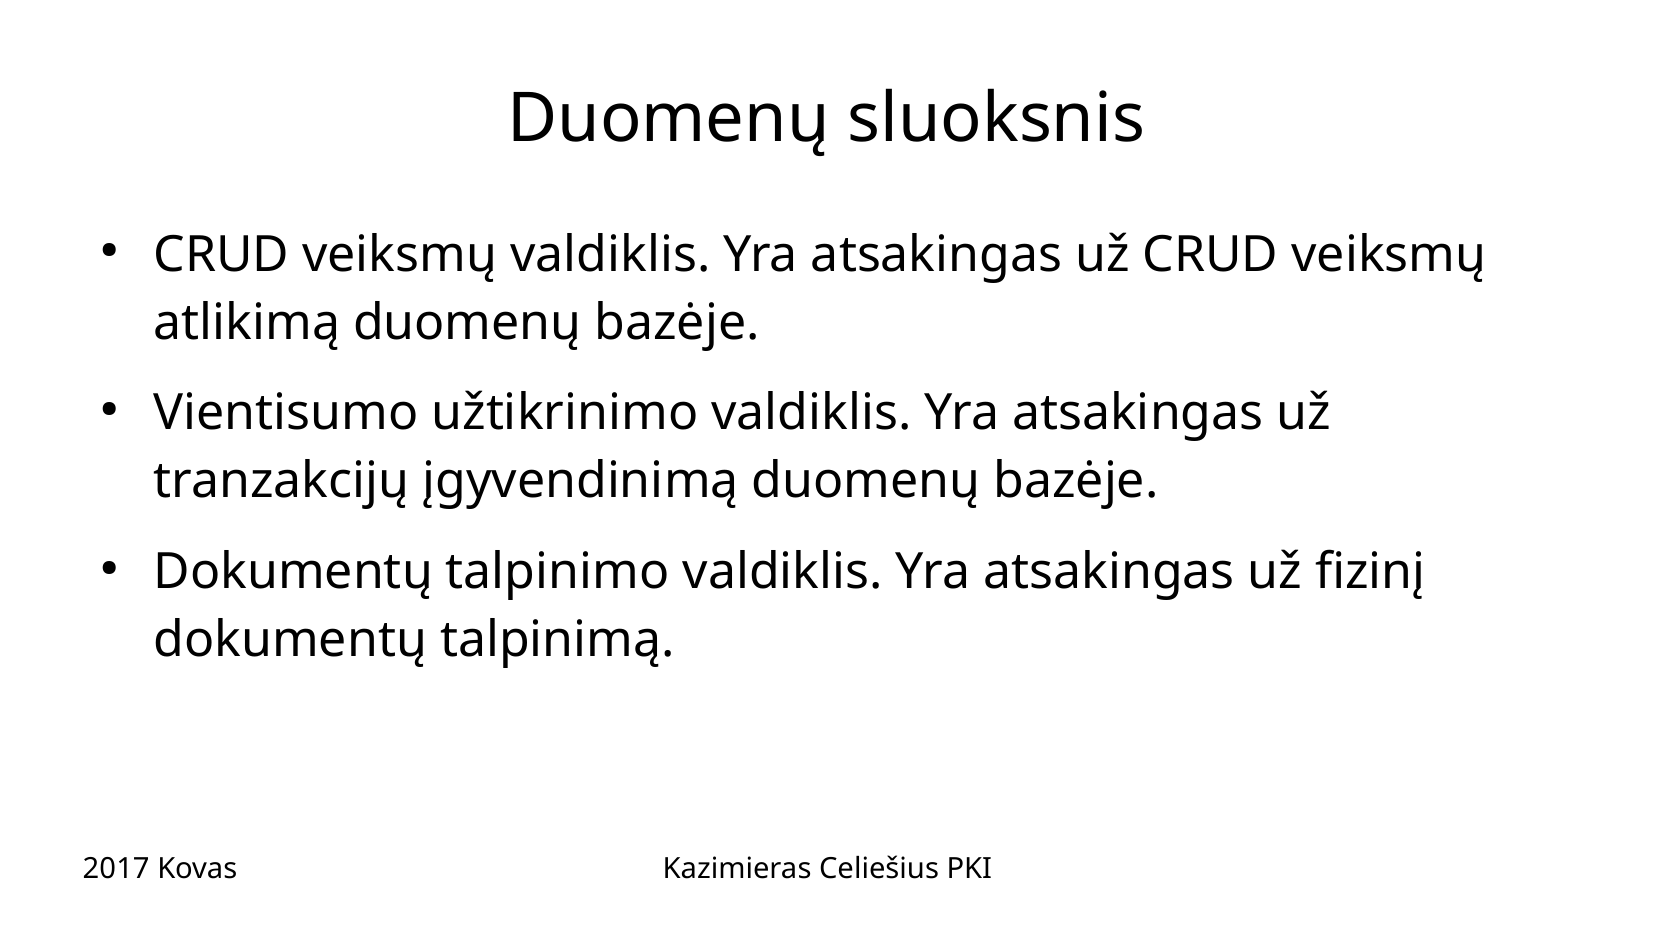

# Duomenų sluoksnis
CRUD veiksmų valdiklis. Yra atsakingas už CRUD veiksmų atlikimą duomenų bazėje.
Vientisumo užtikrinimo valdiklis. Yra atsakingas už tranzakcijų įgyvendinimą duomenų bazėje.
Dokumentų talpinimo valdiklis. Yra atsakingas už fizinį dokumentų talpinimą.
2017 Kovas
Kazimieras Celiešius PKI